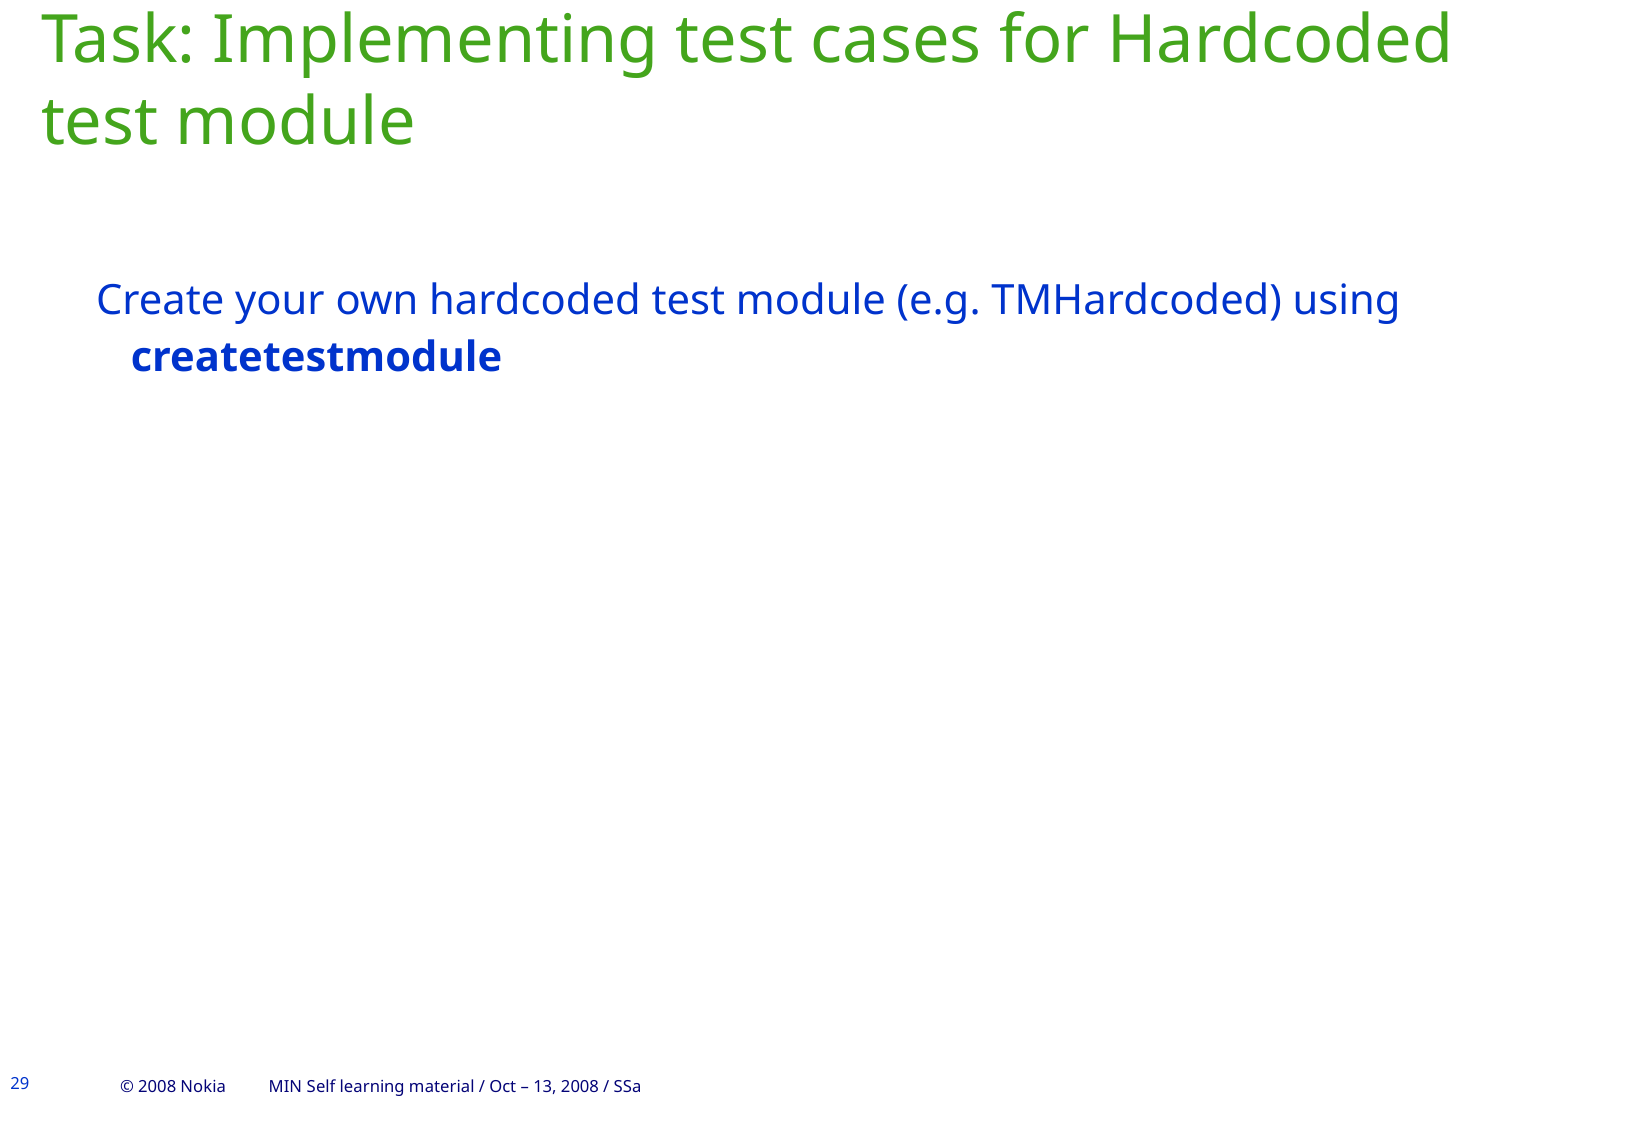

# Task: Implementing test cases for Hardcoded test module
Create your own hardcoded test module (e.g. TMHardcoded) using createtestmodule